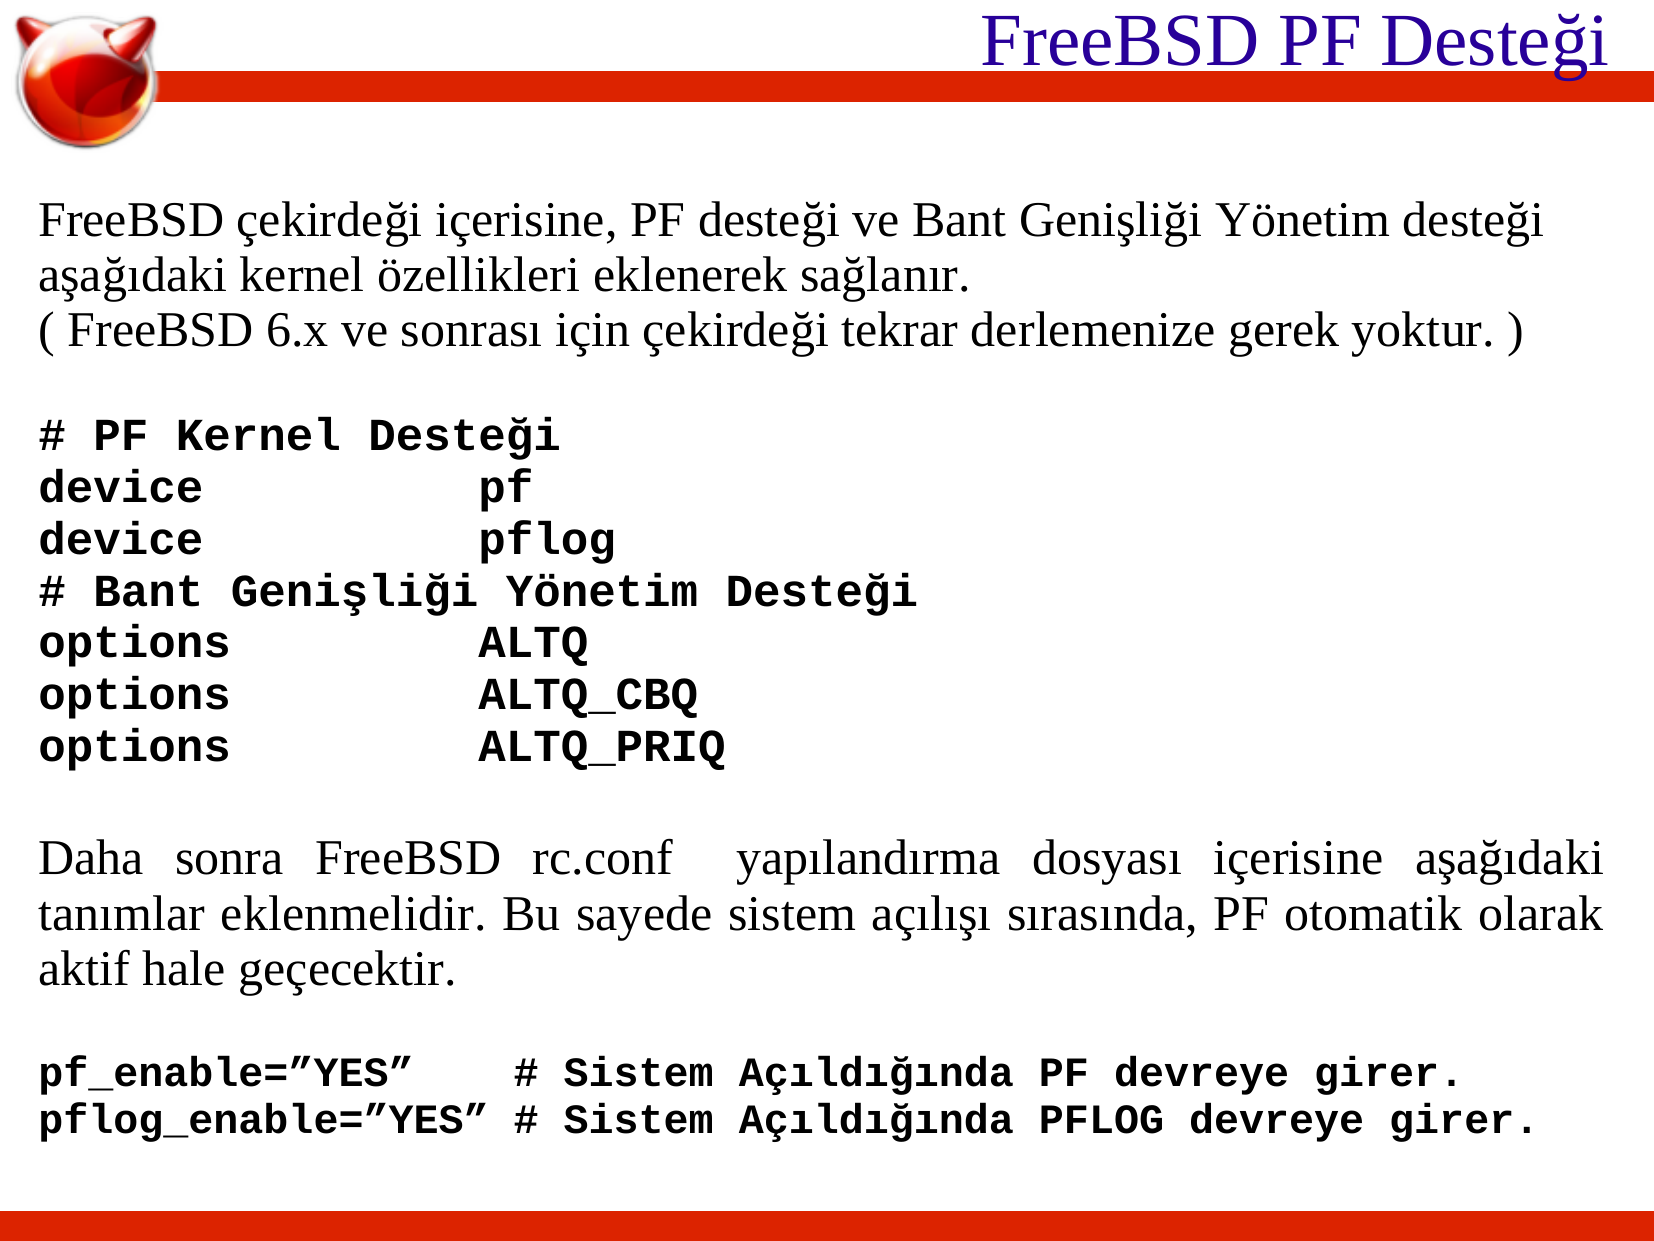

FreeBSD PF Desteği
FreeBSD çekirdeği içerisine, PF desteği ve Bant Genişliği Yönetim desteği
aşağıdaki kernel özellikleri eklenerek sağlanır.
( FreeBSD 6.x ve sonrası için çekirdeği tekrar derlemenize gerek yoktur. )
# PF Kernel Desteği
device pf
device pflog
# Bant Genişliği Yönetim Desteği
options ALTQ
options ALTQ_CBQ
options ALTQ_PRIQ
Daha sonra FreeBSD rc.conf yapılandırma dosyası içerisine aşağıdaki tanımlar eklenmelidir. Bu sayede sistem açılışı sırasında, PF otomatik olarak aktif hale geçecektir.
pf_enable=”YES” # Sistem Açıldığında PF devreye girer.
pflog_enable=”YES” # Sistem Açıldığında PFLOG devreye girer.